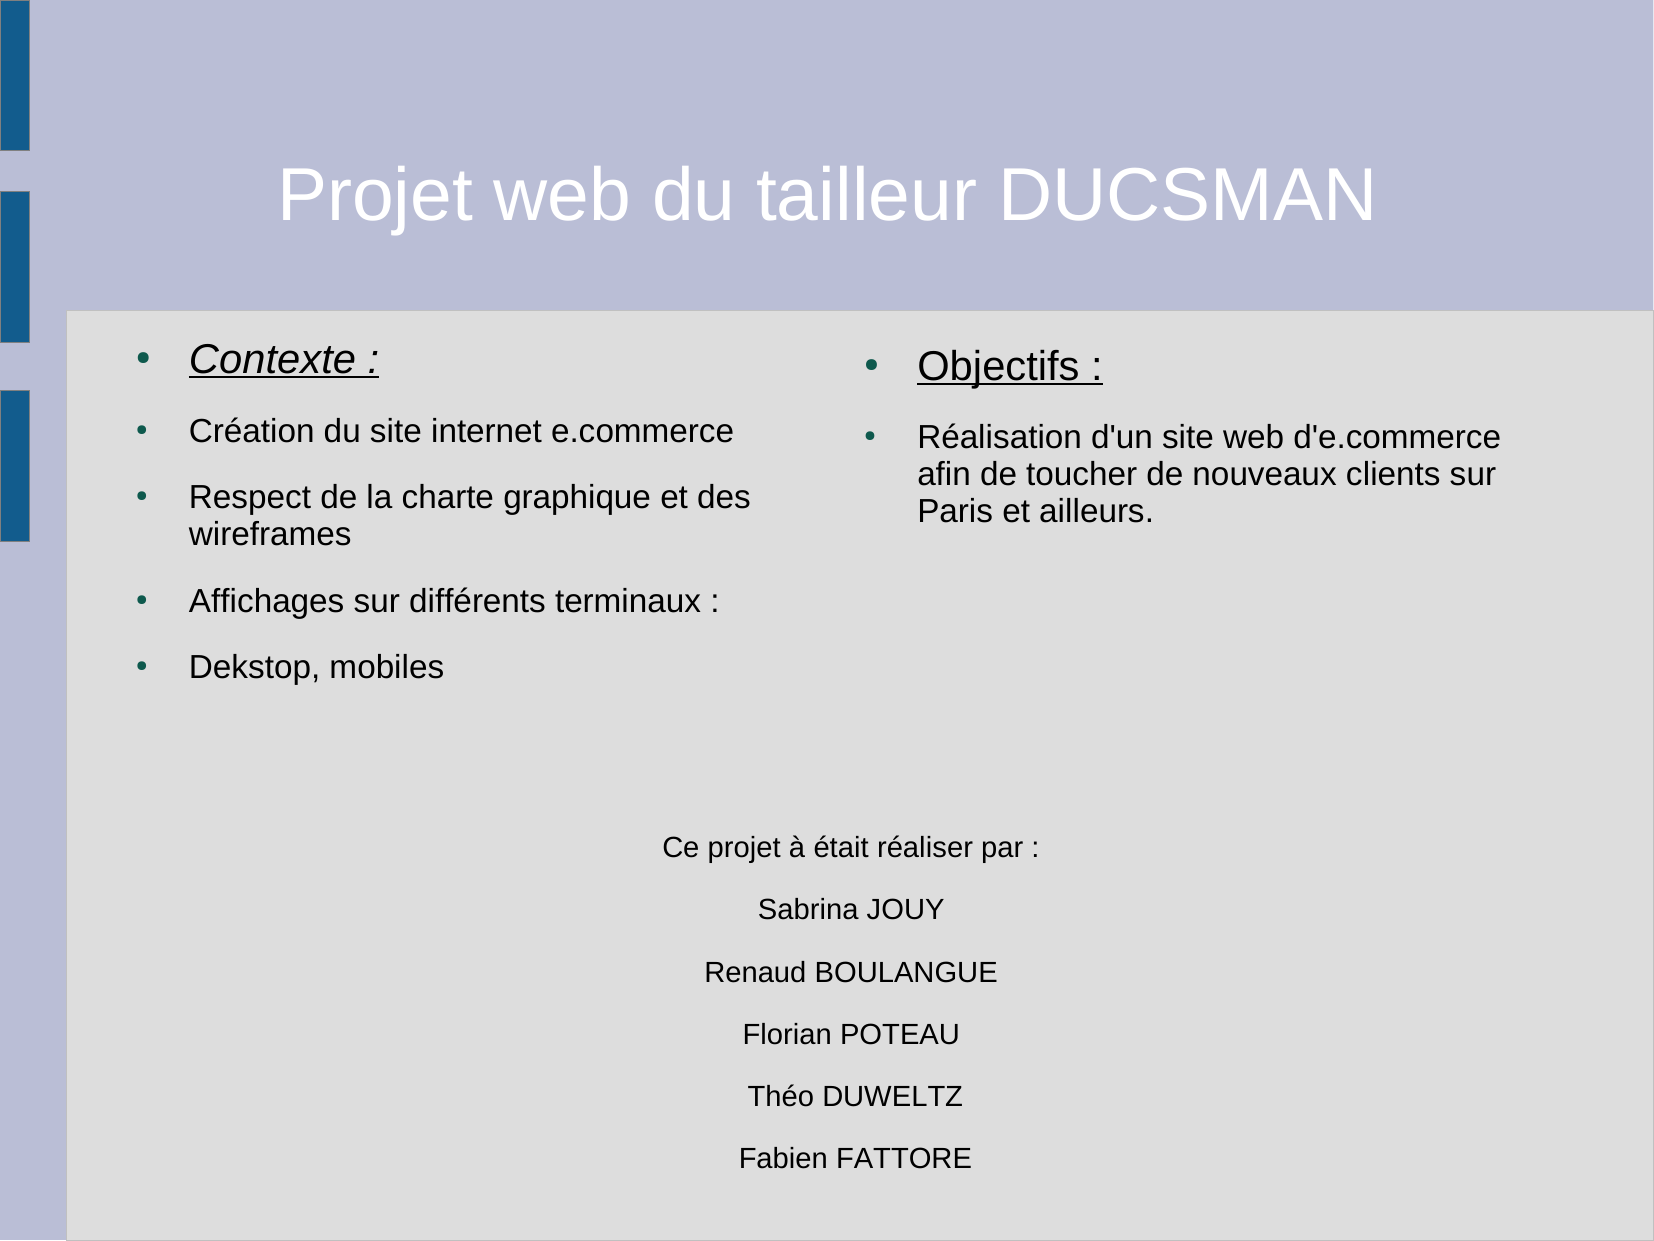

# Projet web du tailleur DUCSMAN
Contexte :
Création du site internet e.commerce
Respect de la charte graphique et des wireframes
Affichages sur différents terminaux :
Dekstop, mobiles
Objectifs :
Réalisation d'un site web d'e.commerce afin de toucher de nouveaux clients sur Paris et ailleurs.
Ce projet à était réaliser par :
 Sabrina JOUY
 Renaud BOULANGUE
 Florian POTEAU
 Théo DUWELTZ
 Fabien FATTORE